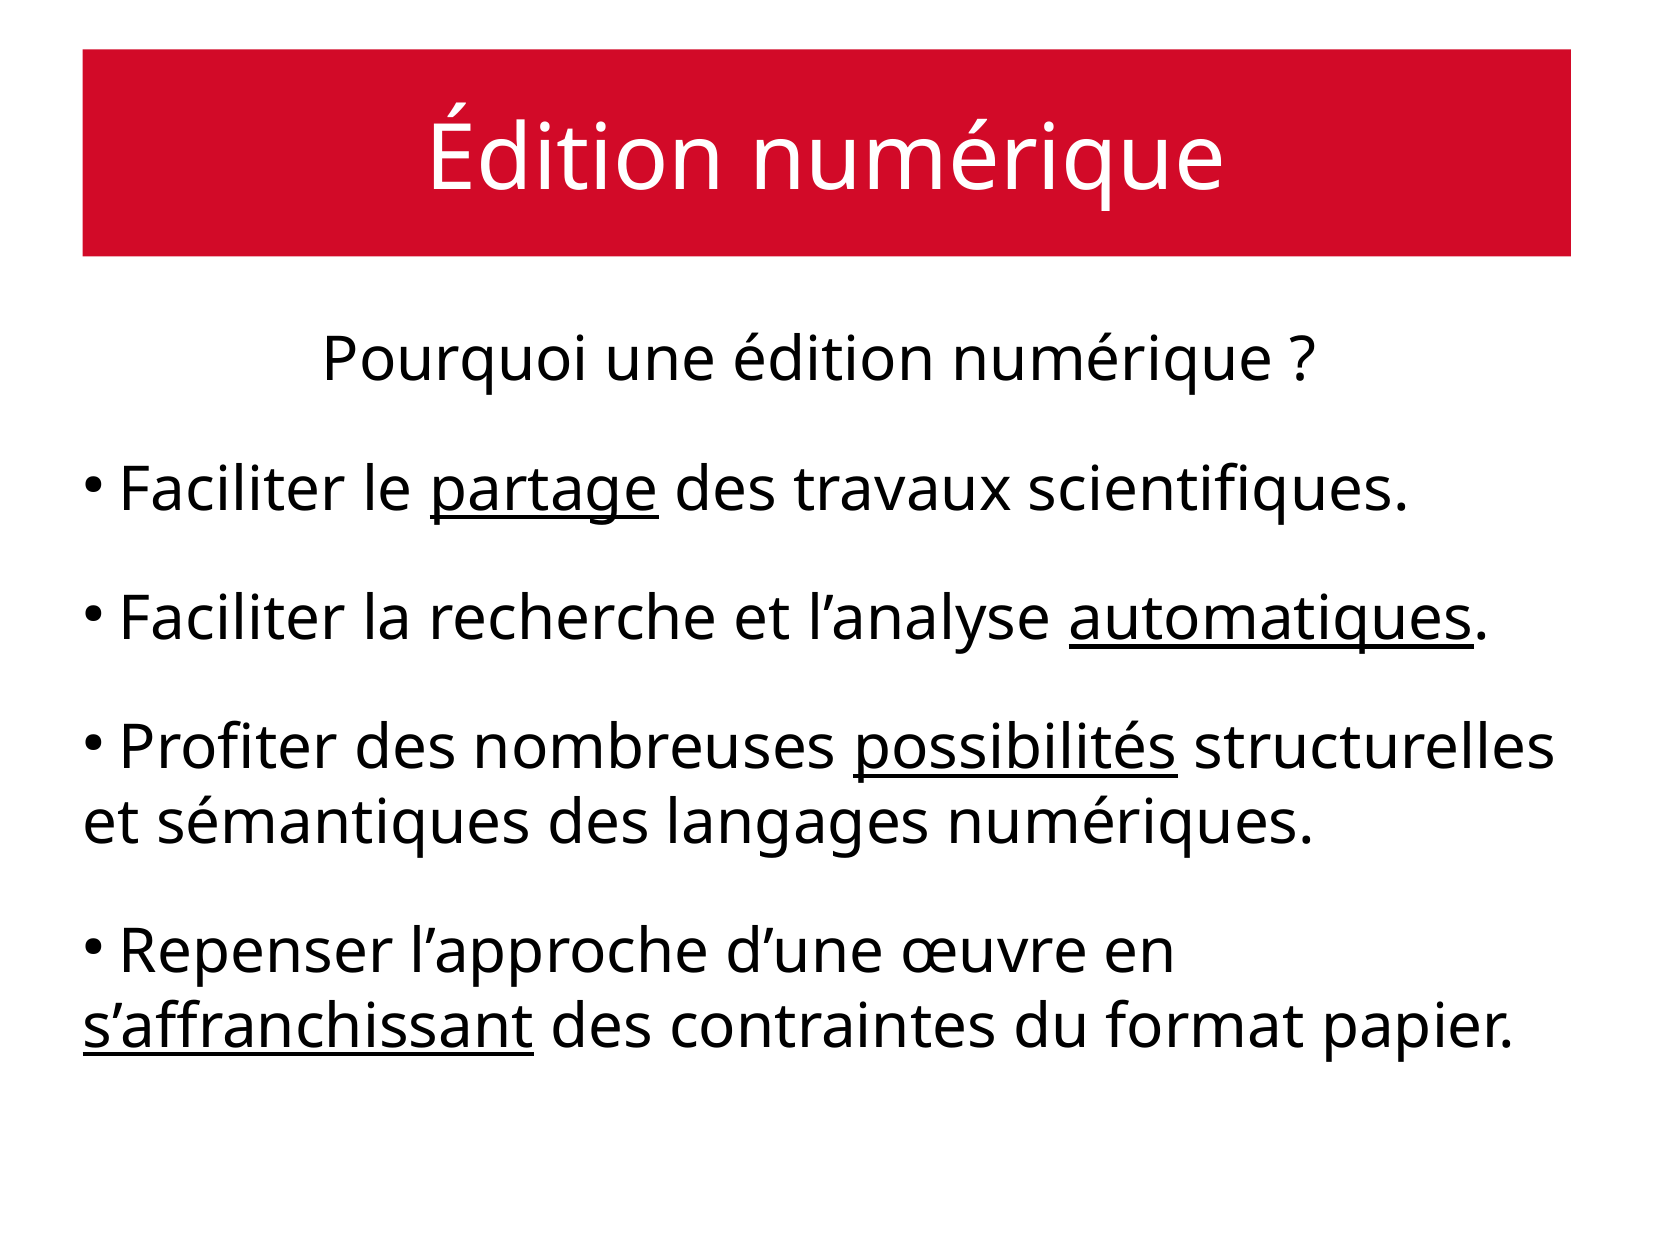

# Édition numérique
Pourquoi une édition numérique ?
 Faciliter le partage des travaux scientifiques.
 Faciliter la recherche et l’analyse automatiques.
 Profiter des nombreuses possibilités structurelles et sémantiques des langages numériques.
 Repenser l’approche d’une œuvre en s’affranchissant des contraintes du format papier.